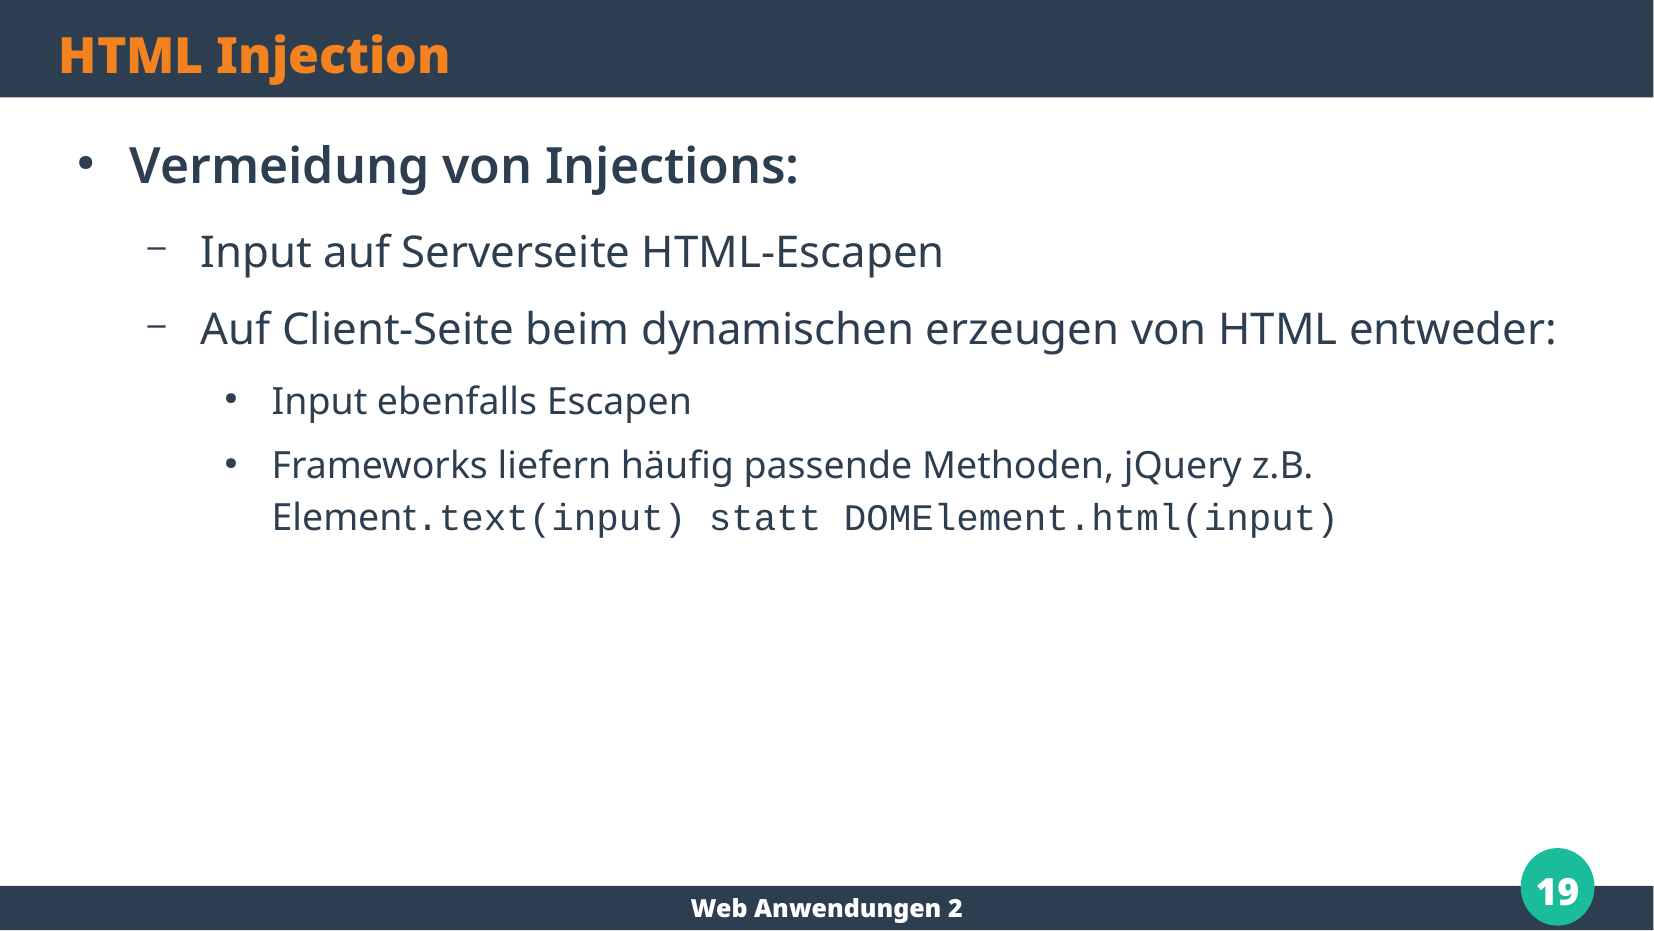

# HTML Injection
Vermeidung von Injections:
Input auf Serverseite HTML-Escapen
Auf Client-Seite beim dynamischen erzeugen von HTML entweder:
Input ebenfalls Escapen
Frameworks liefern häufig passende Methoden, jQuery z.B.
Element.text(input) statt DOMElement.html(input)
19